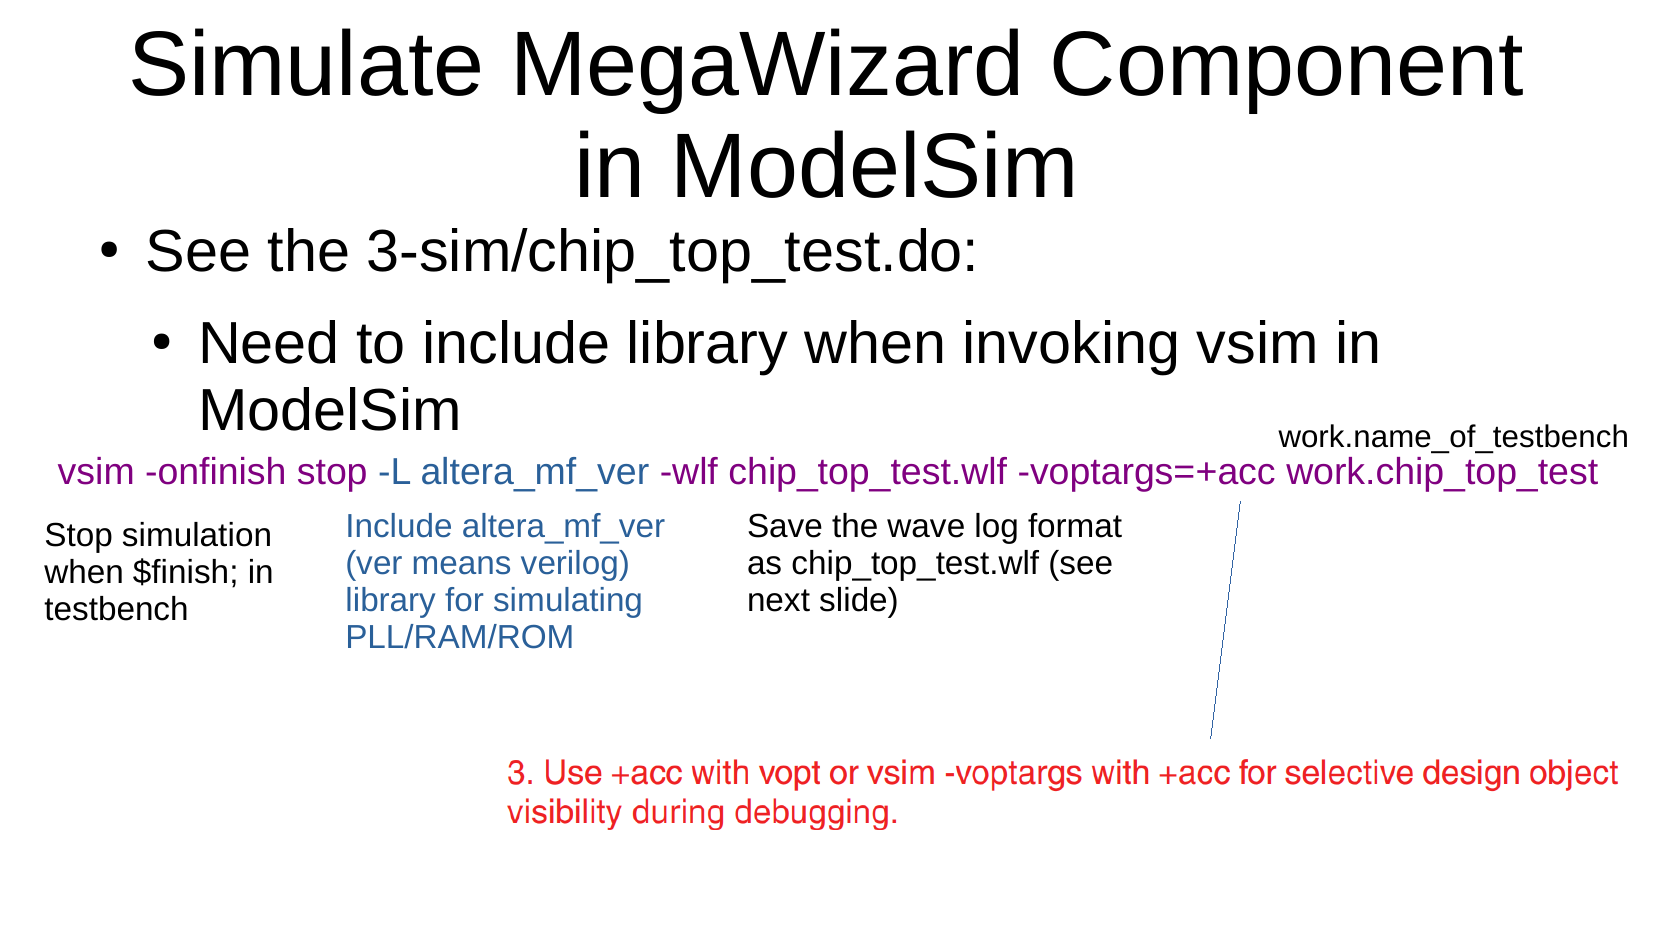

# Simulate MegaWizard Component in ModelSim
See the 3-sim/chip_top_test.do:
Need to include library when invoking vsim in ModelSim
work.name_of_testbench
vsim -onfinish stop -L altera_mf_ver -wlf chip_top_test.wlf -voptargs=+acc work.chip_top_test
Include altera_mf_ver (ver means verilog) library for simulating PLL/RAM/ROM
Save the wave log format as chip_top_test.wlf (see next slide)
Stop simulation when $finish; in testbench